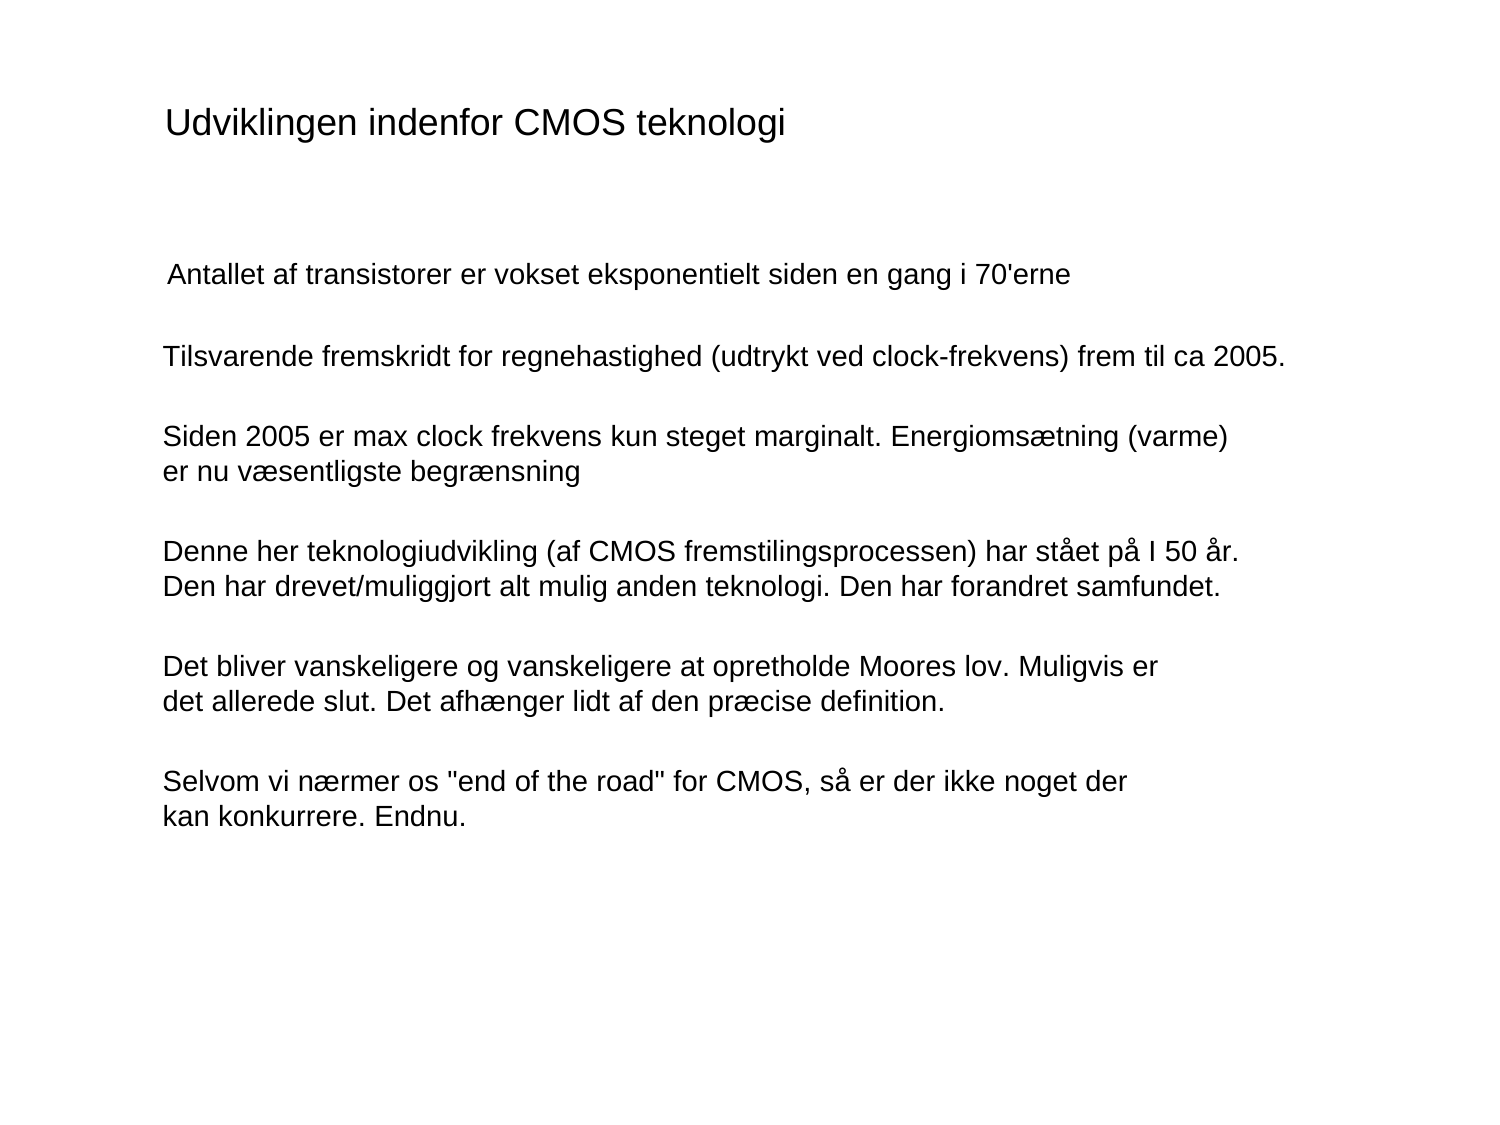

Udviklingen indenfor CMOS teknologi
 Antallet af transistorer er vokset eksponentielt siden en gang i 70'erne
 Tilsvarende fremskridt for regnehastighed (udtrykt ved clock-frekvens) frem til ca 2005.
 Siden 2005 er max clock frekvens kun steget marginalt. Energiomsætning (varme)
 er nu væsentligste begrænsning
 Denne her teknologiudvikling (af CMOS fremstilingsprocessen) har stået på I 50 år.
 Den har drevet/muliggjort alt mulig anden teknologi. Den har forandret samfundet.
 Det bliver vanskeligere og vanskeligere at opretholde Moores lov. Muligvis er
 det allerede slut. Det afhænger lidt af den præcise definition.
 Selvom vi nærmer os "end of the road" for CMOS, så er der ikke noget der
 kan konkurrere. Endnu.